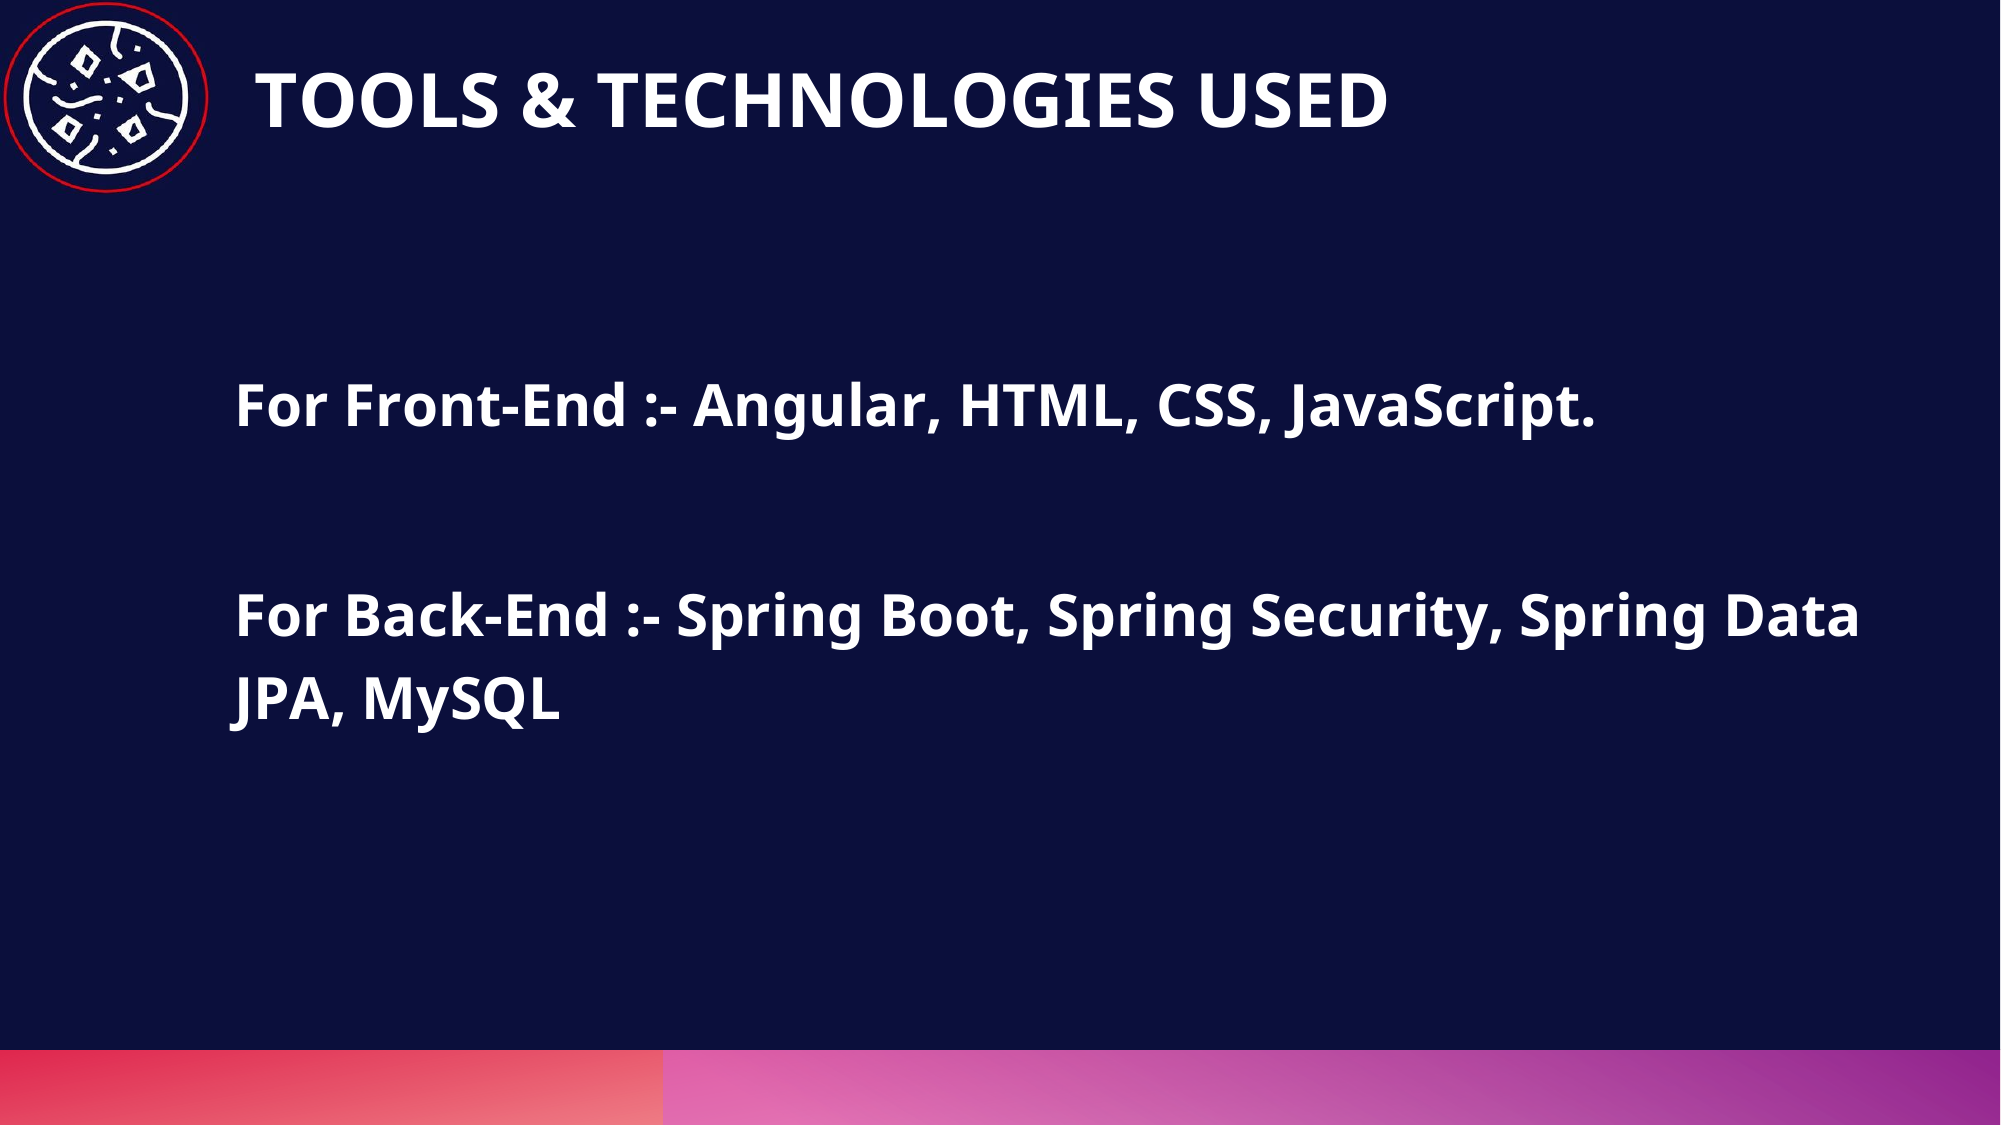

# TOOLS & TECHNOLOGIES USED
For Front-End :- Angular, HTML, CSS, JavaScript.
For Back-End :- Spring Boot, Spring Security, Spring Data JPA, MySQL